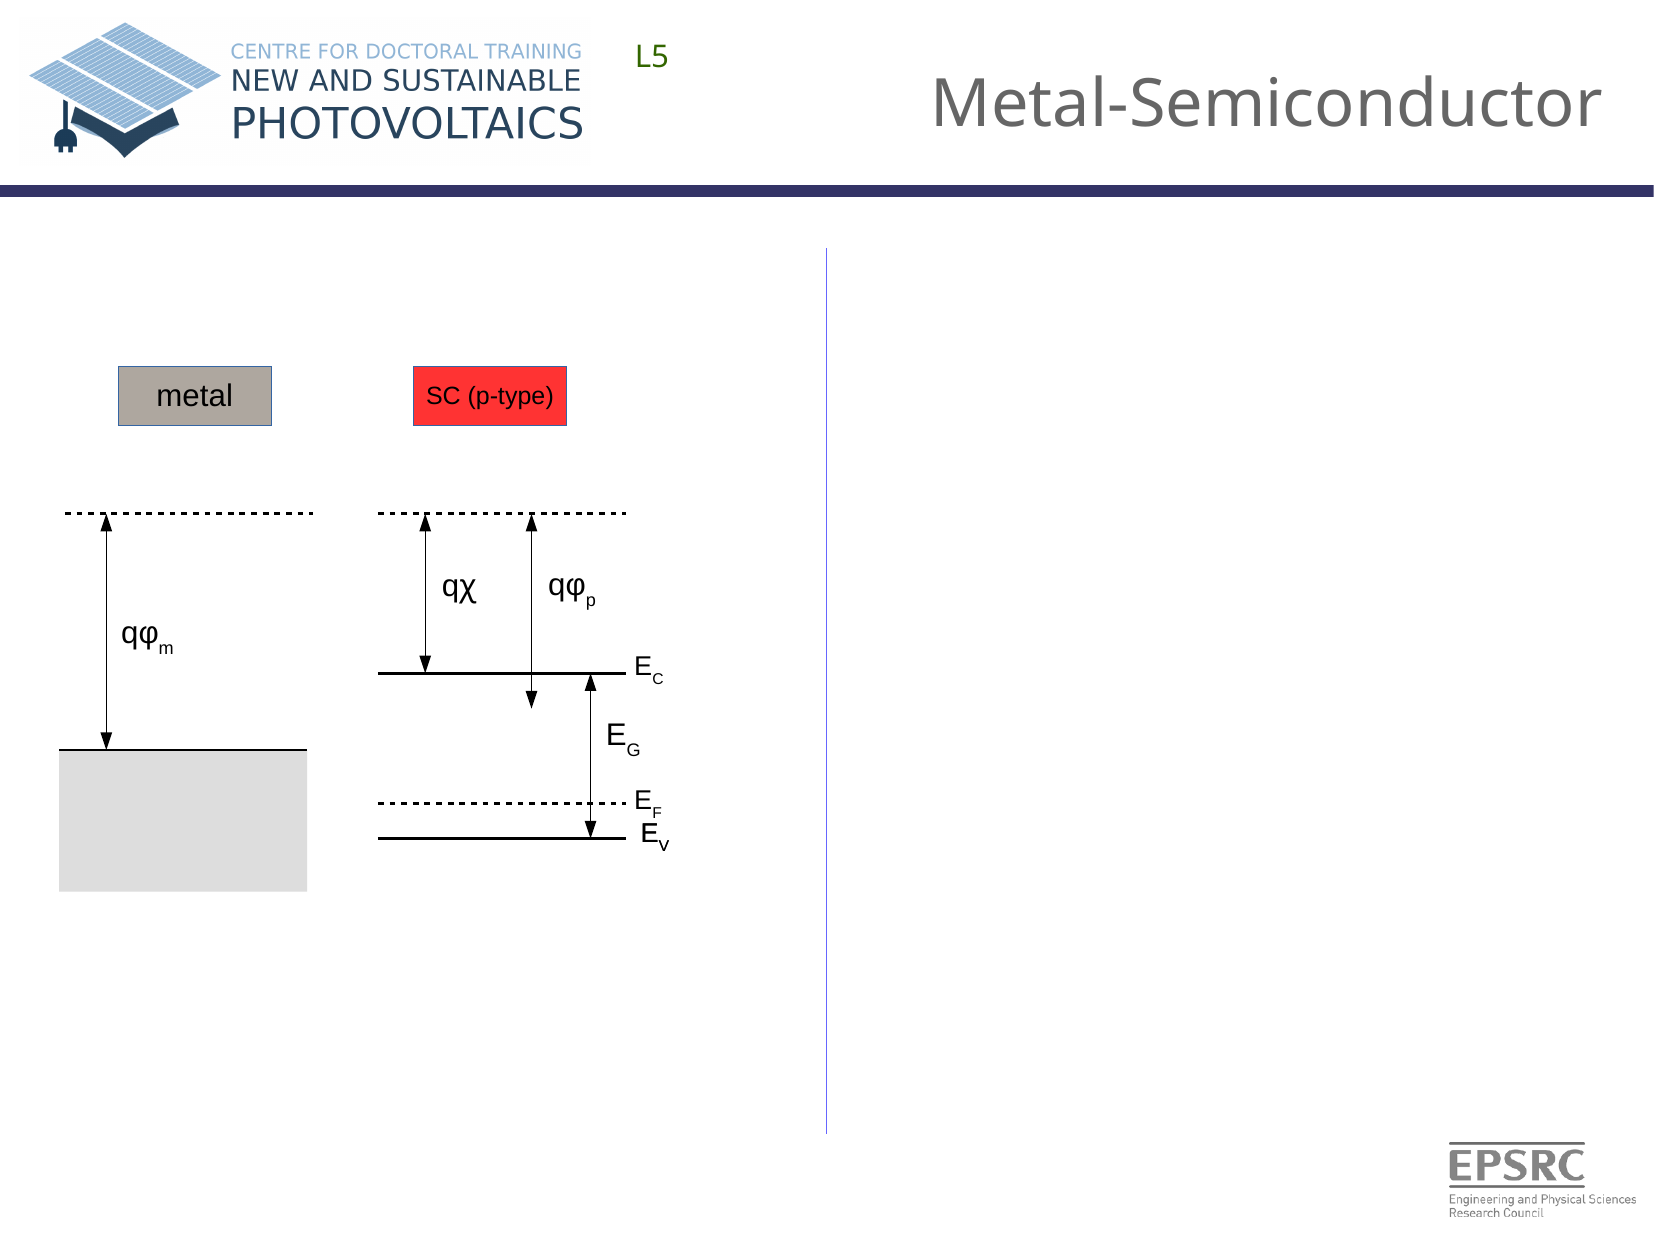

L5
Metal-Semiconductor
metal
SC (p-type)
qχ
qφp
qφm
EC
EG
EF
EV
EV